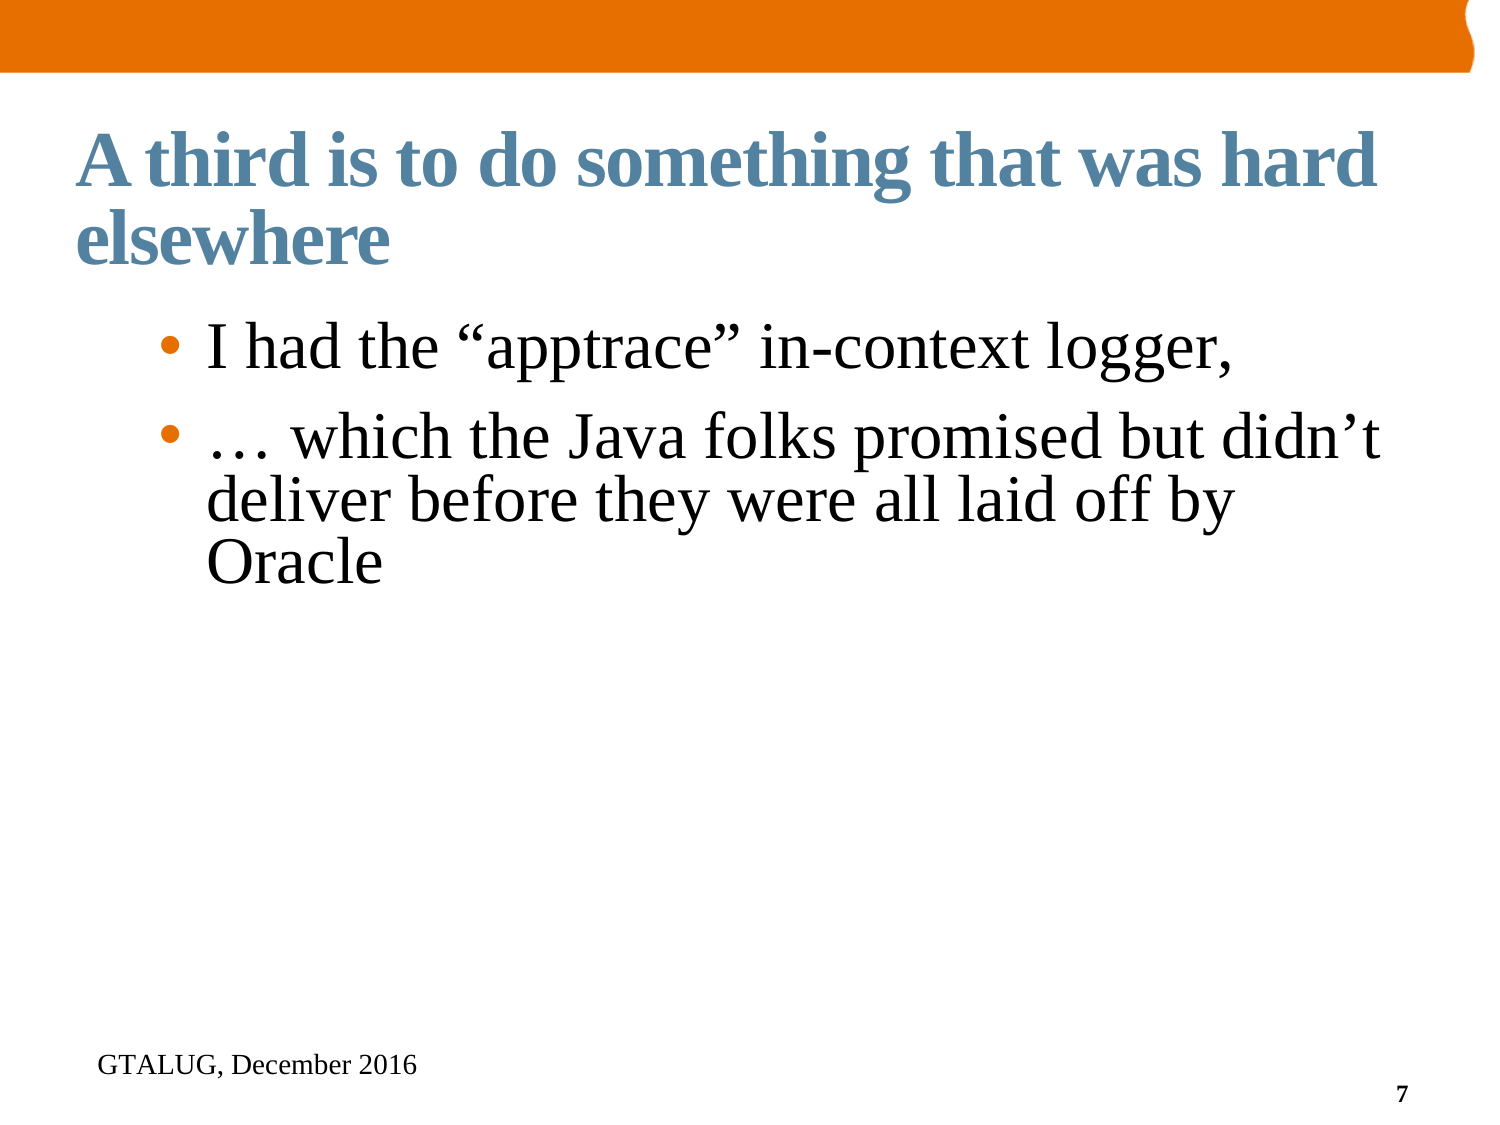

# A third is to do something that was hard elsewhere
I had the “apptrace” in-context logger,
… which the Java folks promised but didn’t deliver before they were all laid off by Oracle